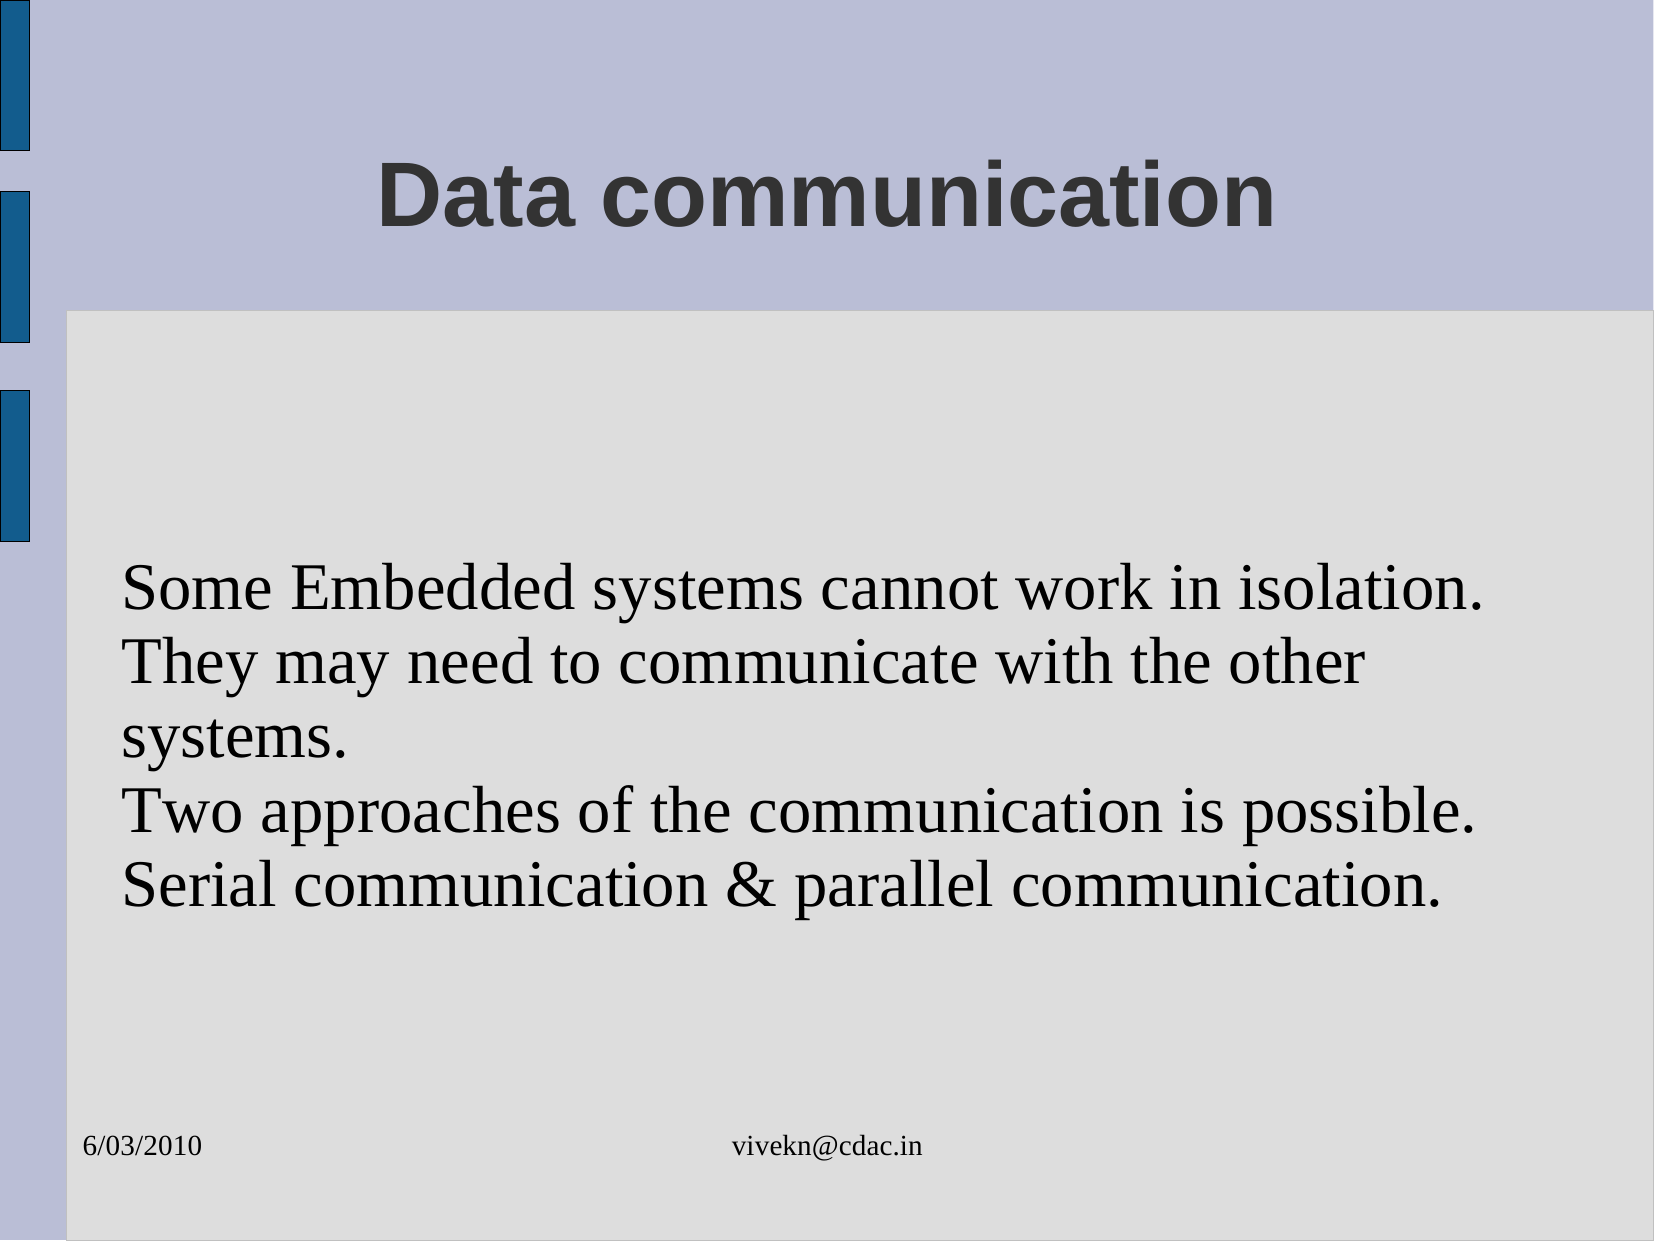

# Data communication
Some Embedded systems cannot work in isolation.
They may need to communicate with the other systems.
Two approaches of the communication is possible.
Serial communication & parallel communication.